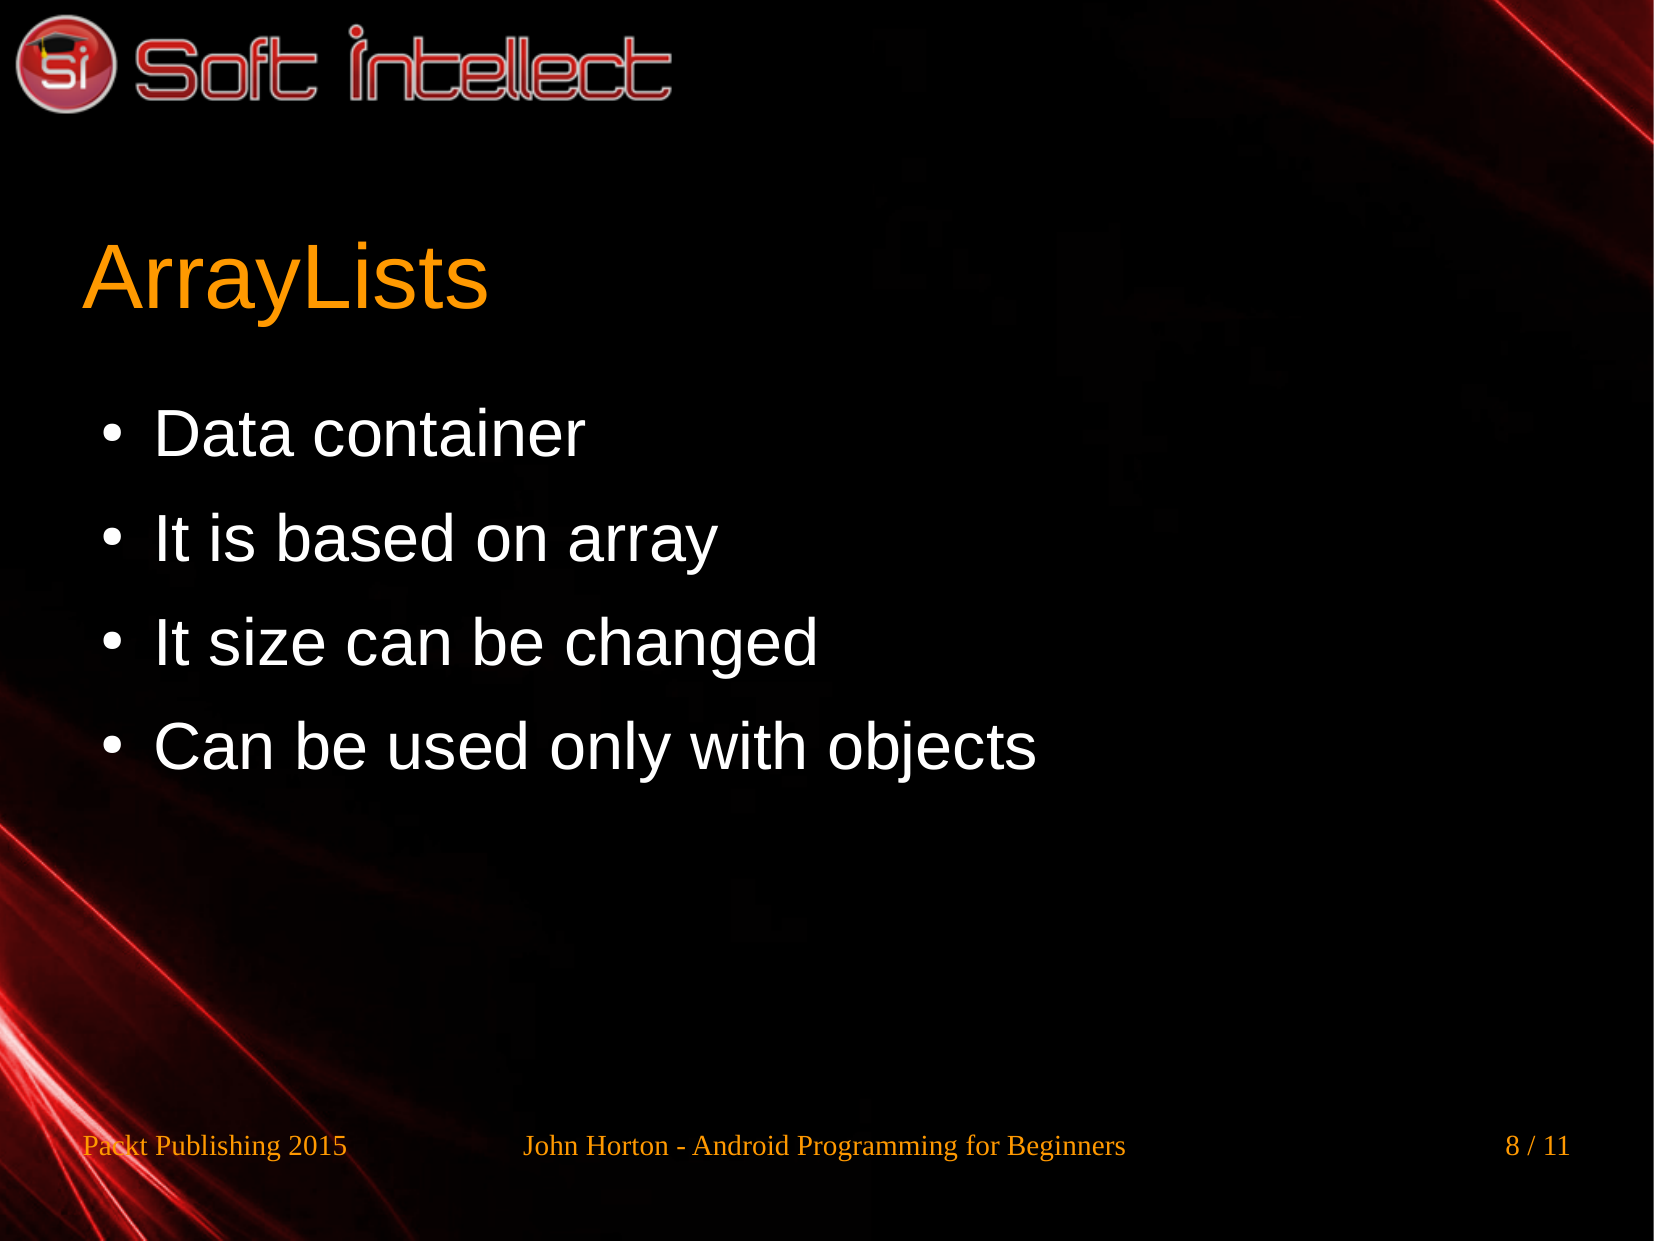

# ArrayLists
Data container
It is based on array
It size can be changed
Can be used only with objects
Packt Publishing 2015
John Horton - Android Programming for Beginners
8